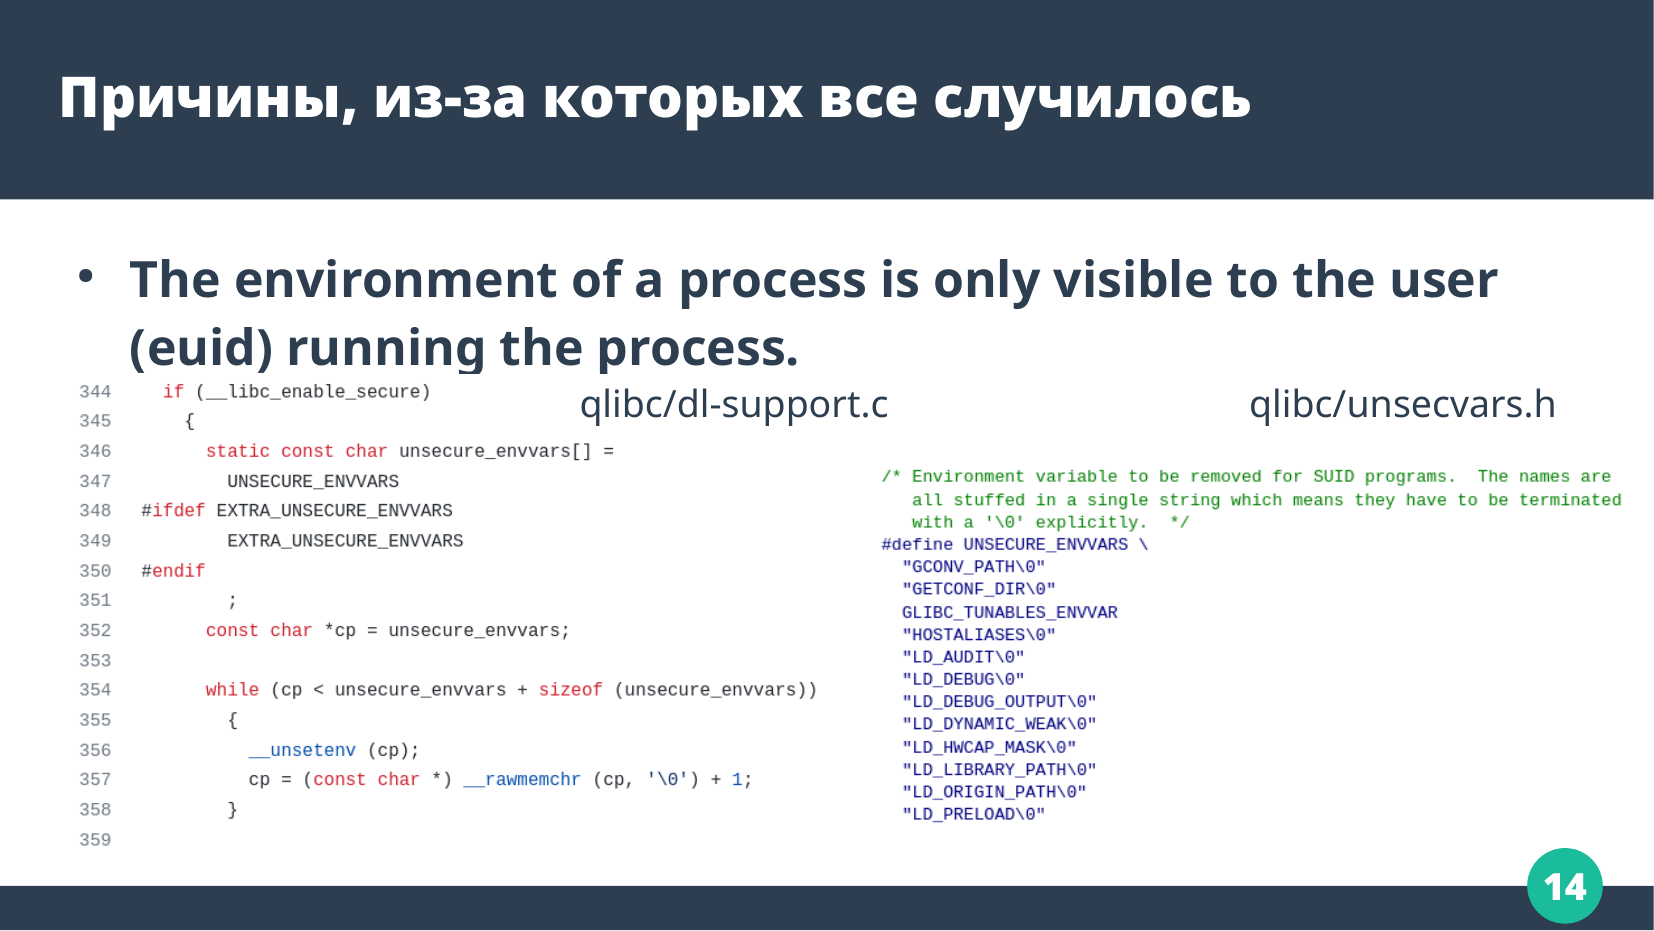

# Причины, из-за которых все случилось
The environment of a process is only visible to the user (euid) running the process.
qlibc/dl-support.c
qlibc/unsecvars.h